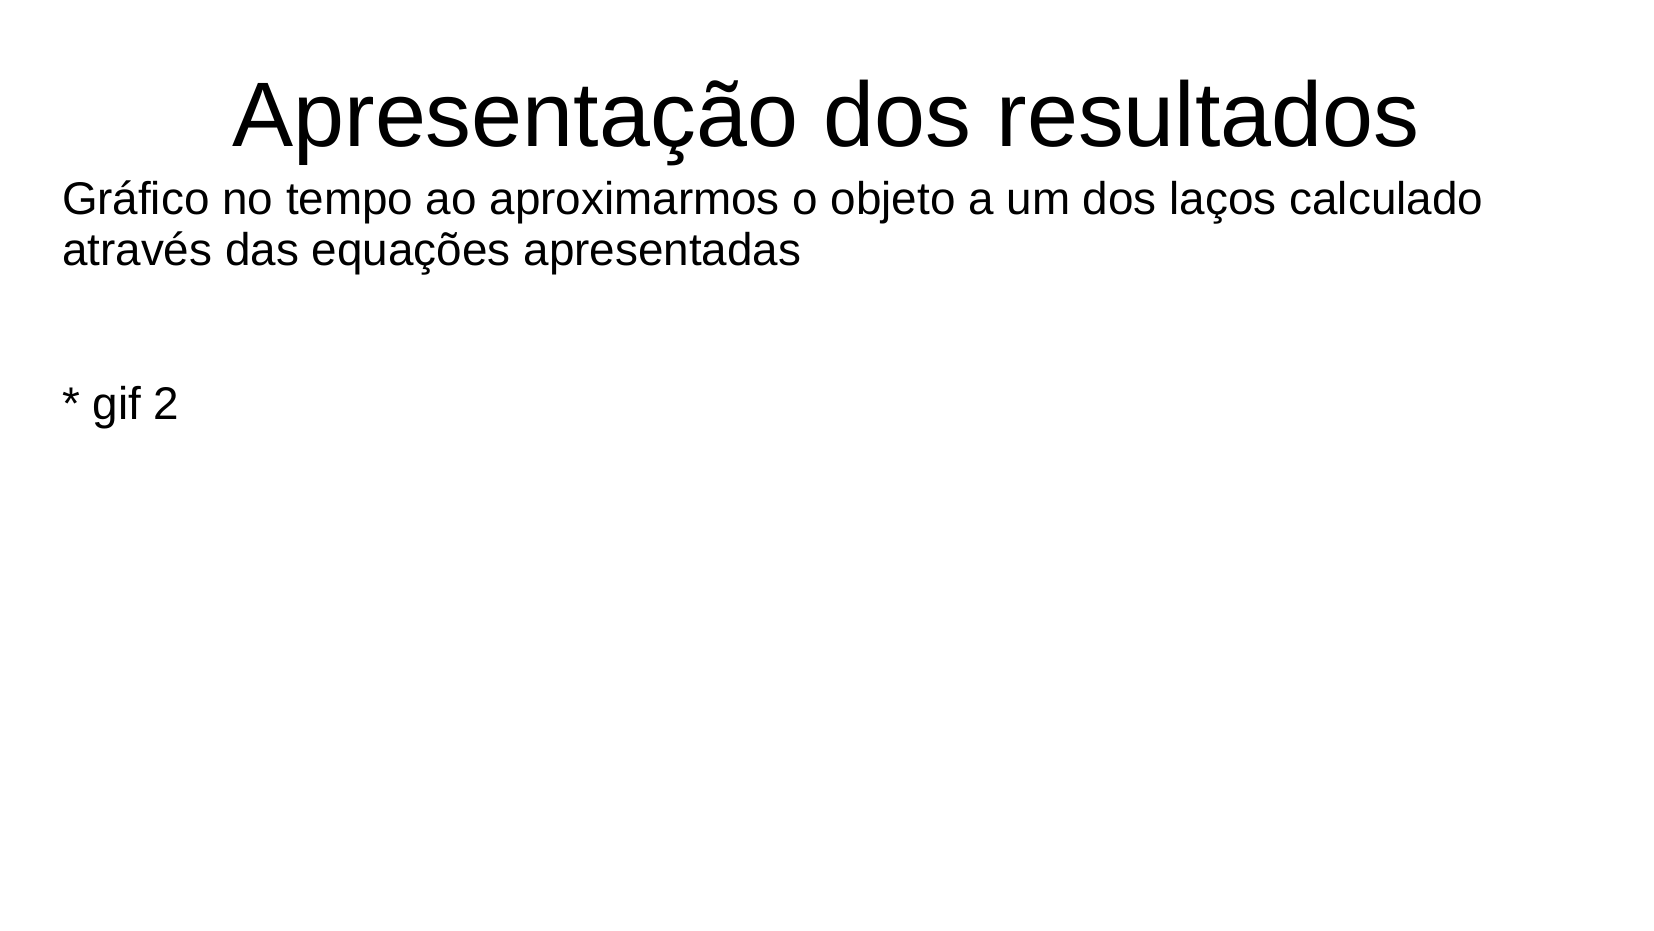

# Apresentação dos resultados
Gráfico no tempo ao aproximarmos o objeto a um dos laços calculado através das equações apresentadas
* gif 2